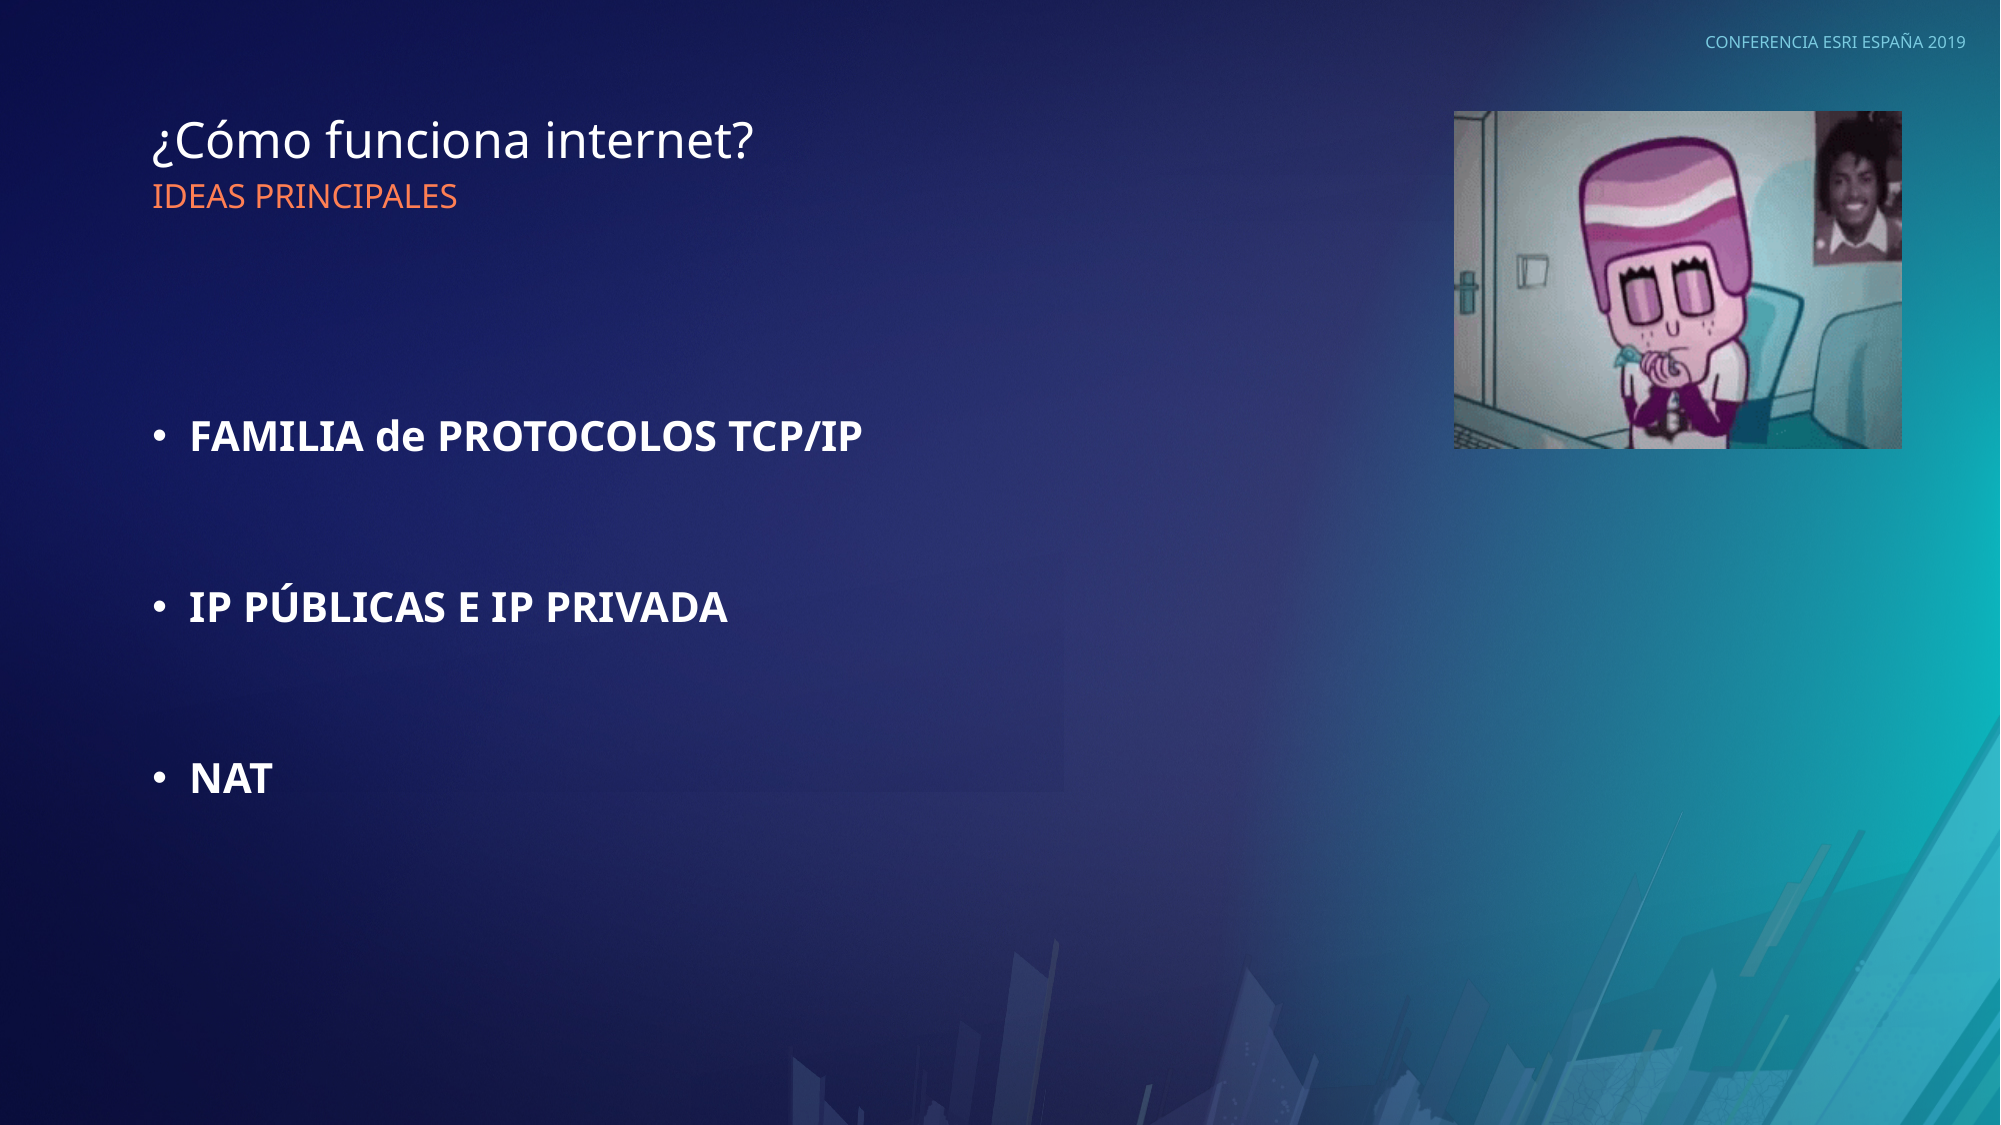

# ¿Cómo funciona internet?
IDEAS PRINCIPALES
FAMILIA de PROTOCOLOS TCP/IP
IP PÚBLICAS E IP PRIVADA
NAT